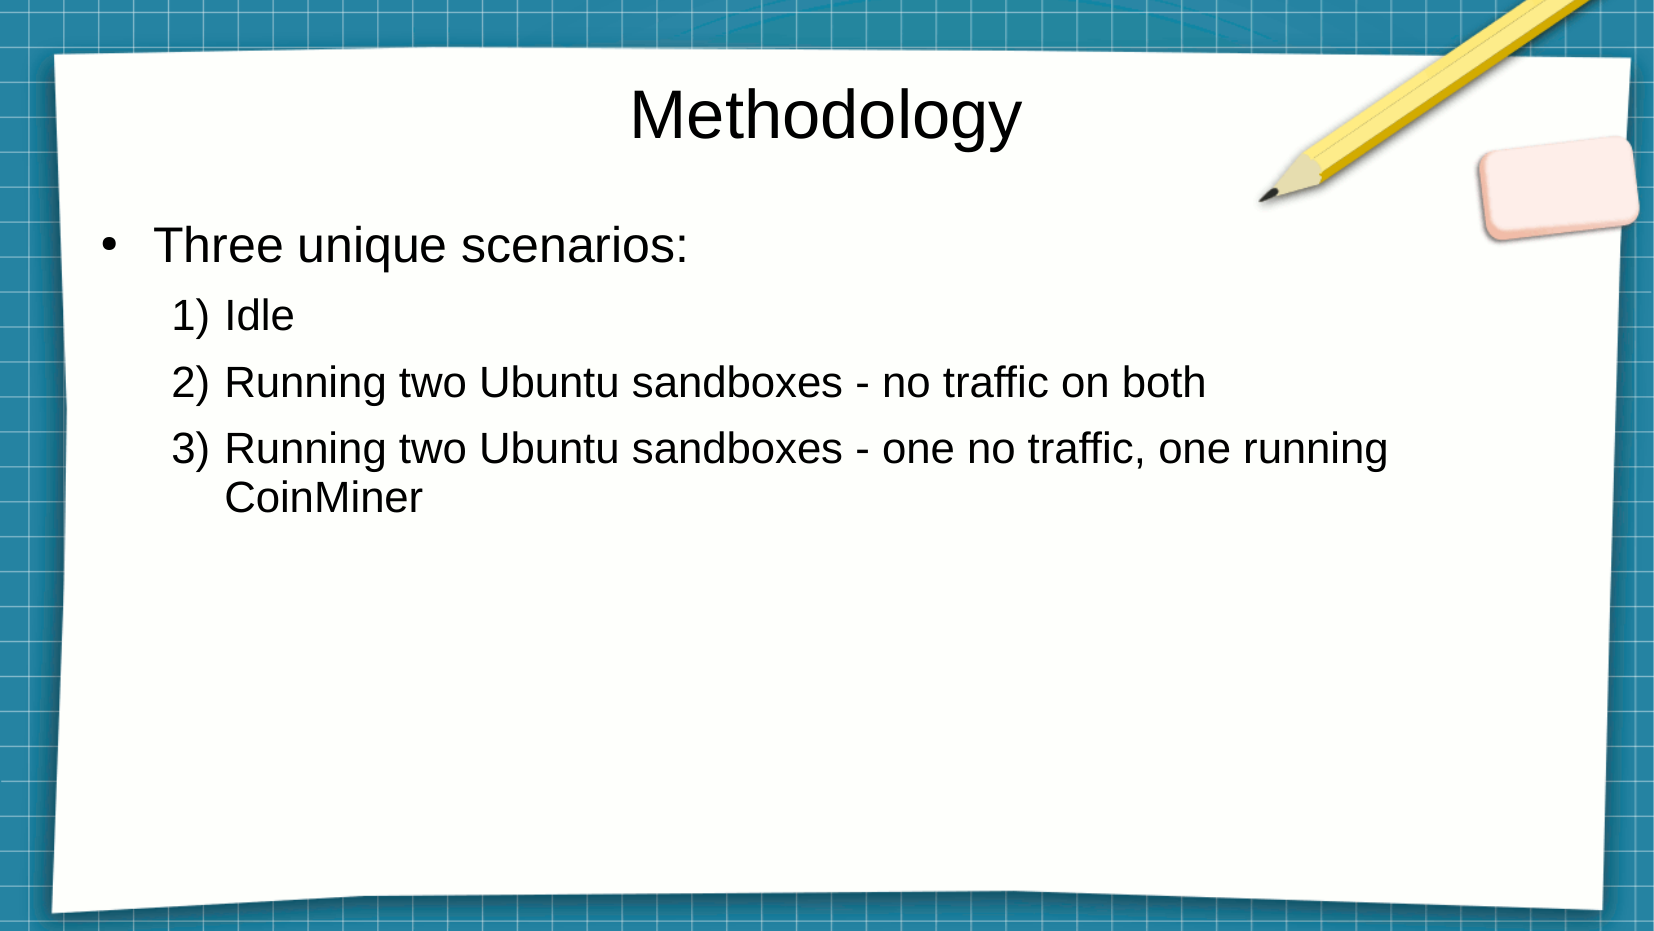

# Methodology
Three unique scenarios:
Idle
Running two Ubuntu sandboxes - no traffic on both
Running two Ubuntu sandboxes - one no traffic, one running CoinMiner